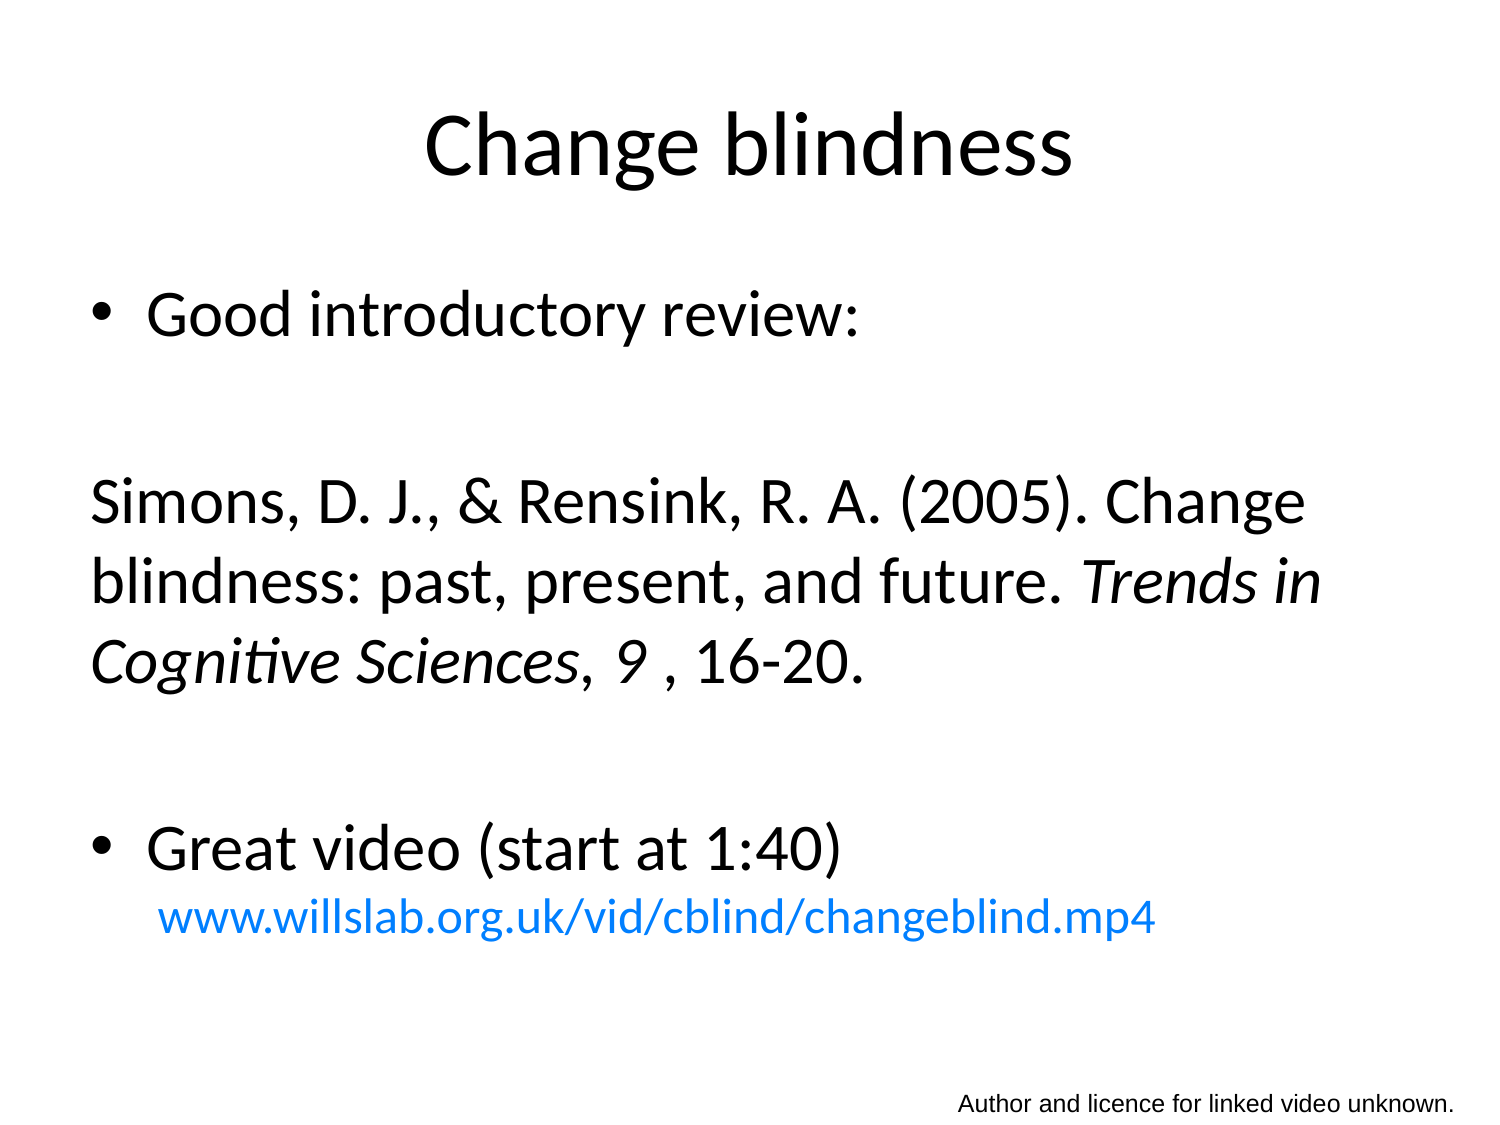

# Change blindness
Good introductory review:
Simons, D. J., & Rensink, R. A. (2005). Change blindness: past, present, and future. Trends in Cognitive Sciences, 9 , 16-20.
Great video (start at 1:40)
 www.willslab.org.uk/vid/cblind/changeblind.mp4
Author and licence for linked video unknown.